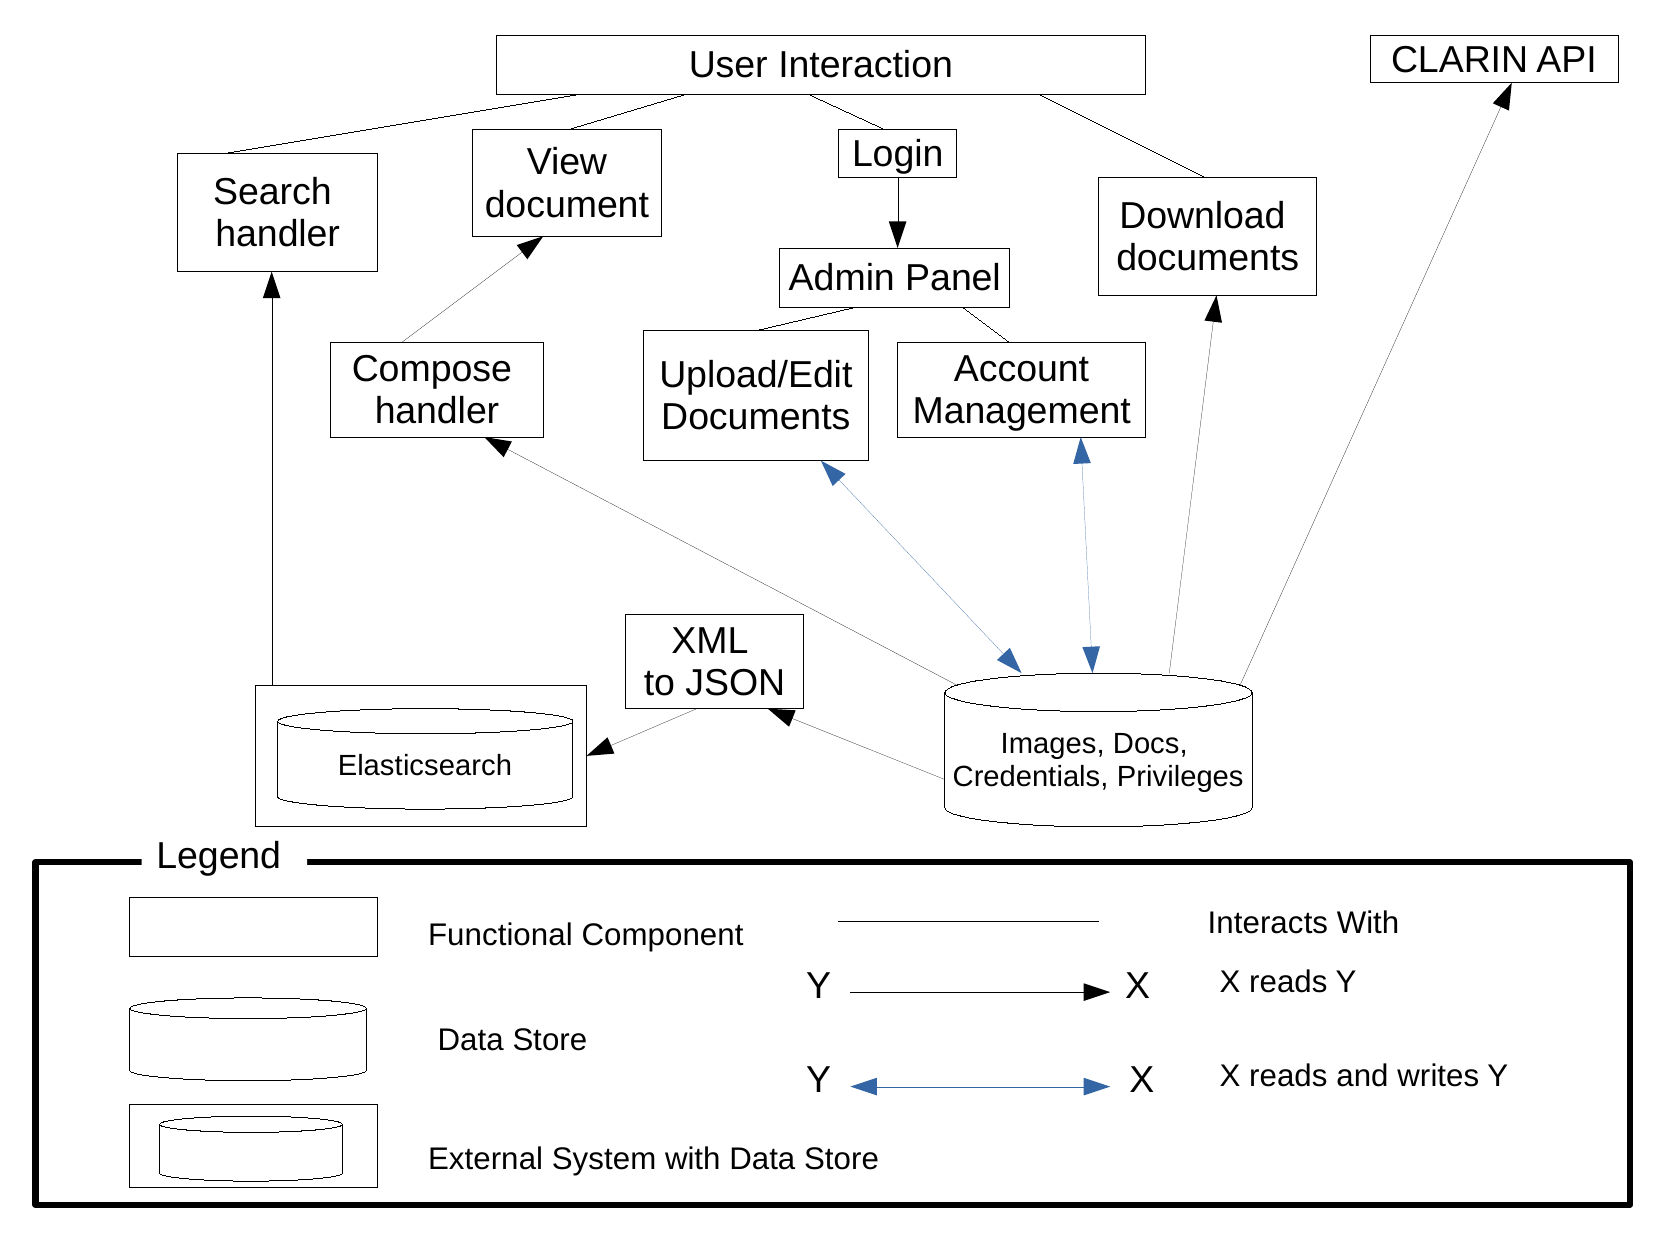

User Interaction
CLARIN API
View
document
Login
Search
handler
Download
documents
Admin Panel
Upload/Edit
Documents
Compose
handler
Account
Management
XML
to JSON
Images, Docs,
Credentials, Privileges
Elasticsearch
Legend
Interacts With
Functional Component
Y
X
X reads Y
Data Store
Y
X
X reads and writes Y
External System with Data Store